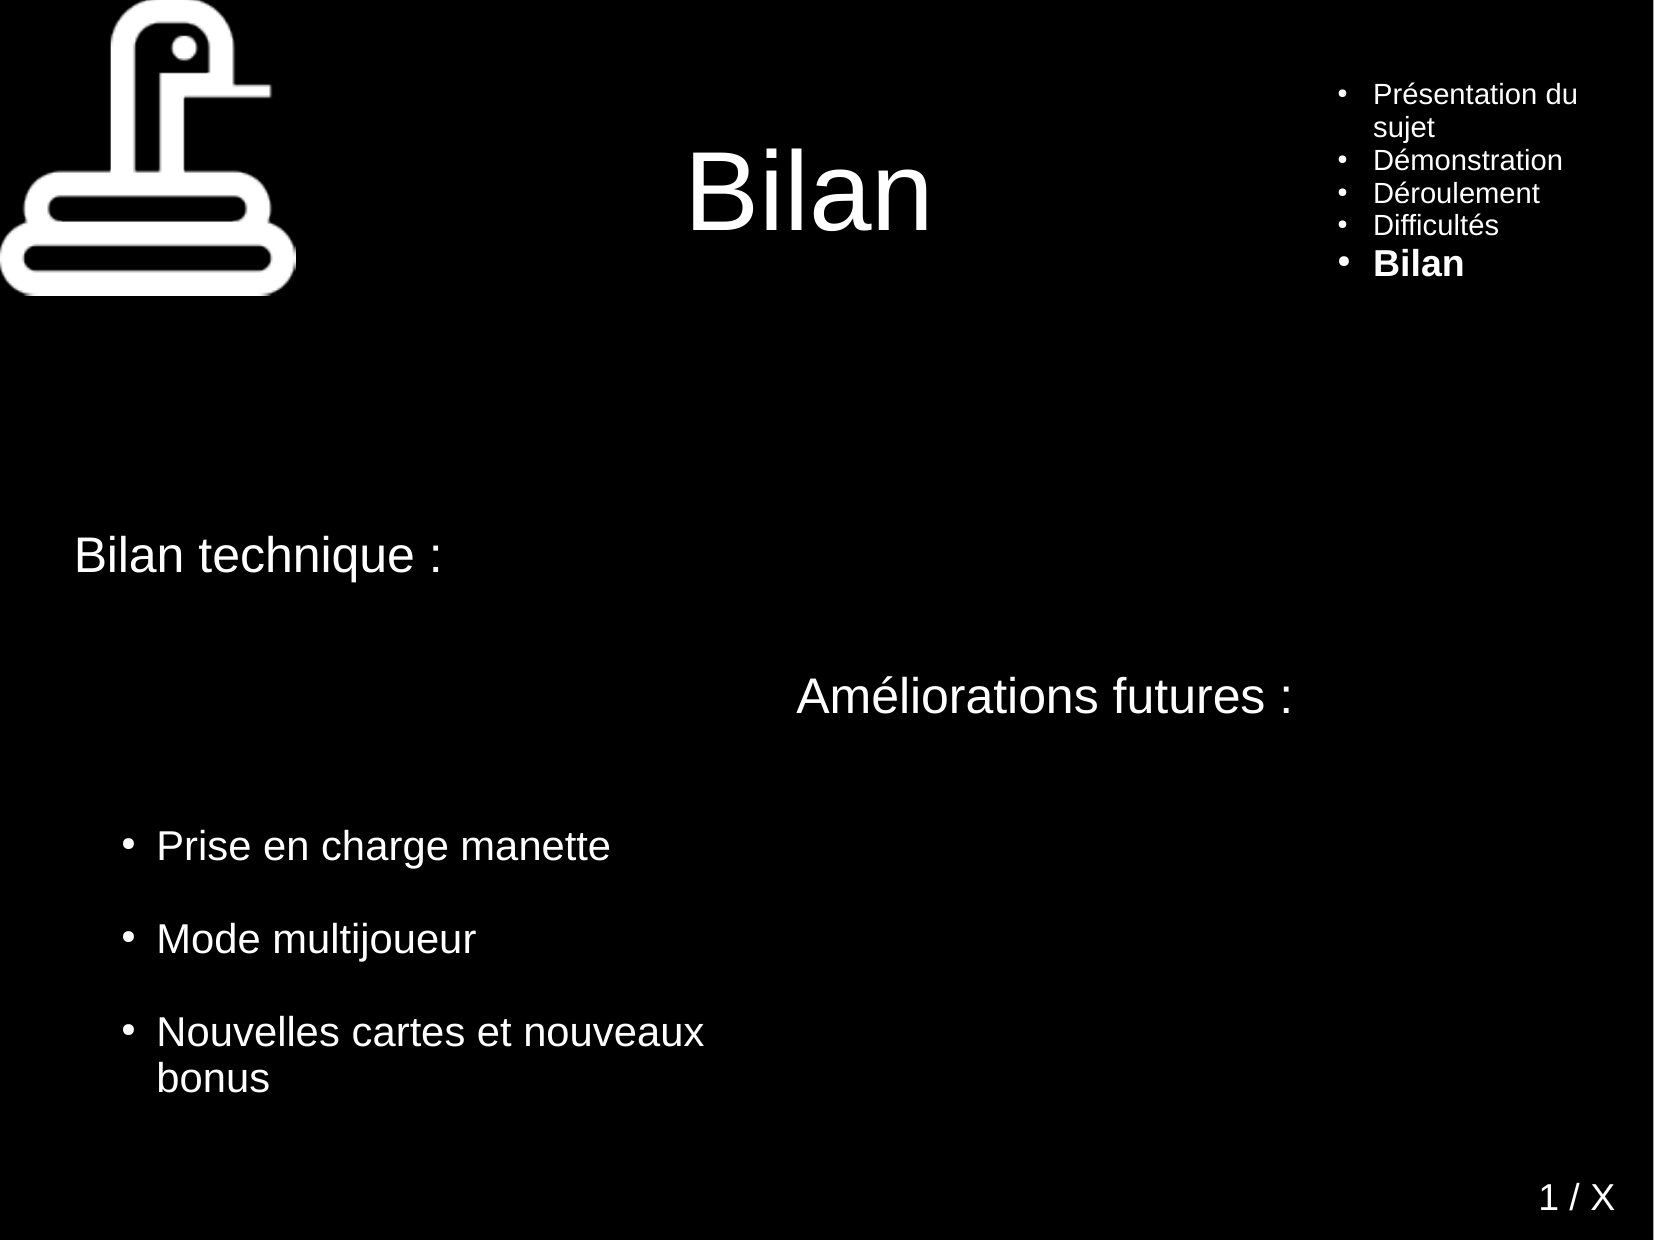

Présentation du sujet
Démonstration
Déroulement
Difficultés
Bilan
# Bilan
Bilan technique :
Améliorations futures :
Prise en charge manette
Mode multijoueur
Nouvelles cartes et nouveaux bonus
1 / X